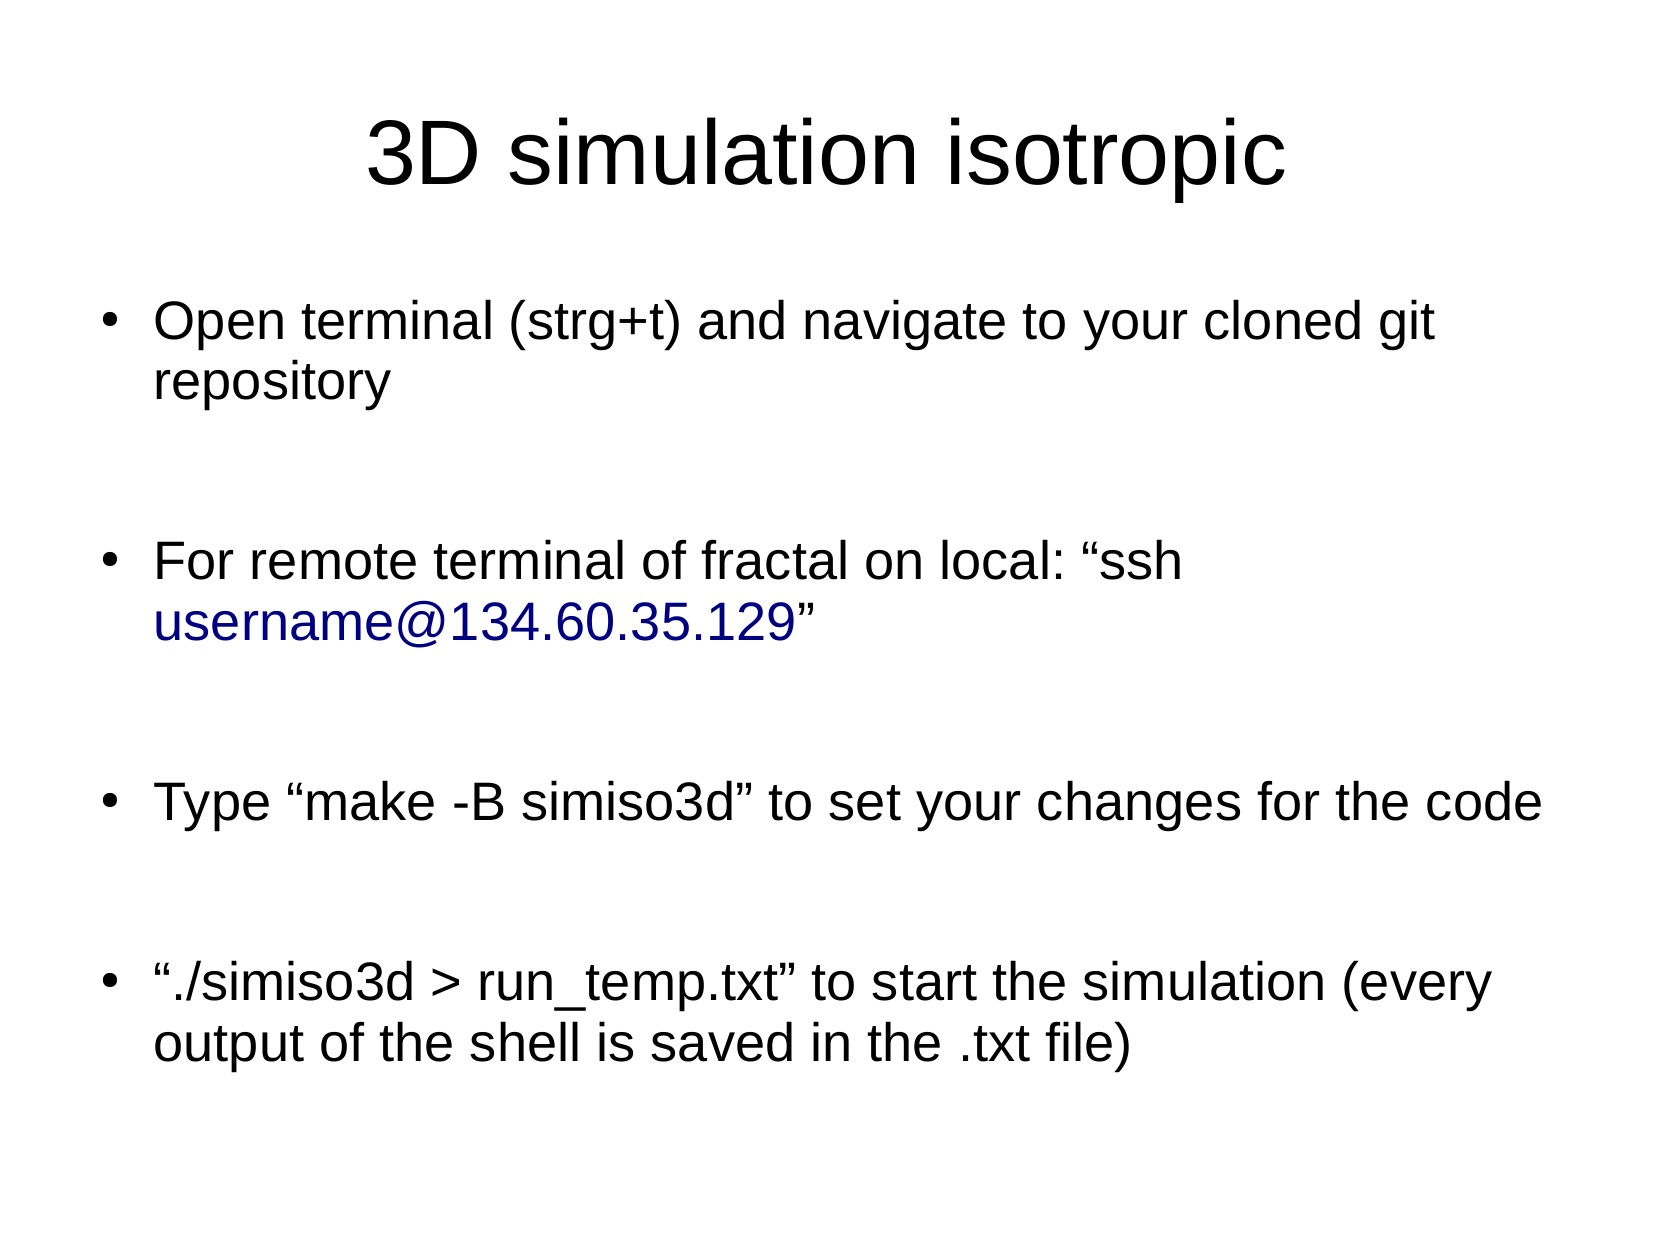

# 3D simulation isotropic
Open terminal (strg+t) and navigate to your cloned git repository
For remote terminal of fractal on local: “ssh username@134.60.35.129”
Type “make -B simiso3d” to set your changes for the code
“./simiso3d > run_temp.txt” to start the simulation (every output of the shell is saved in the .txt file)